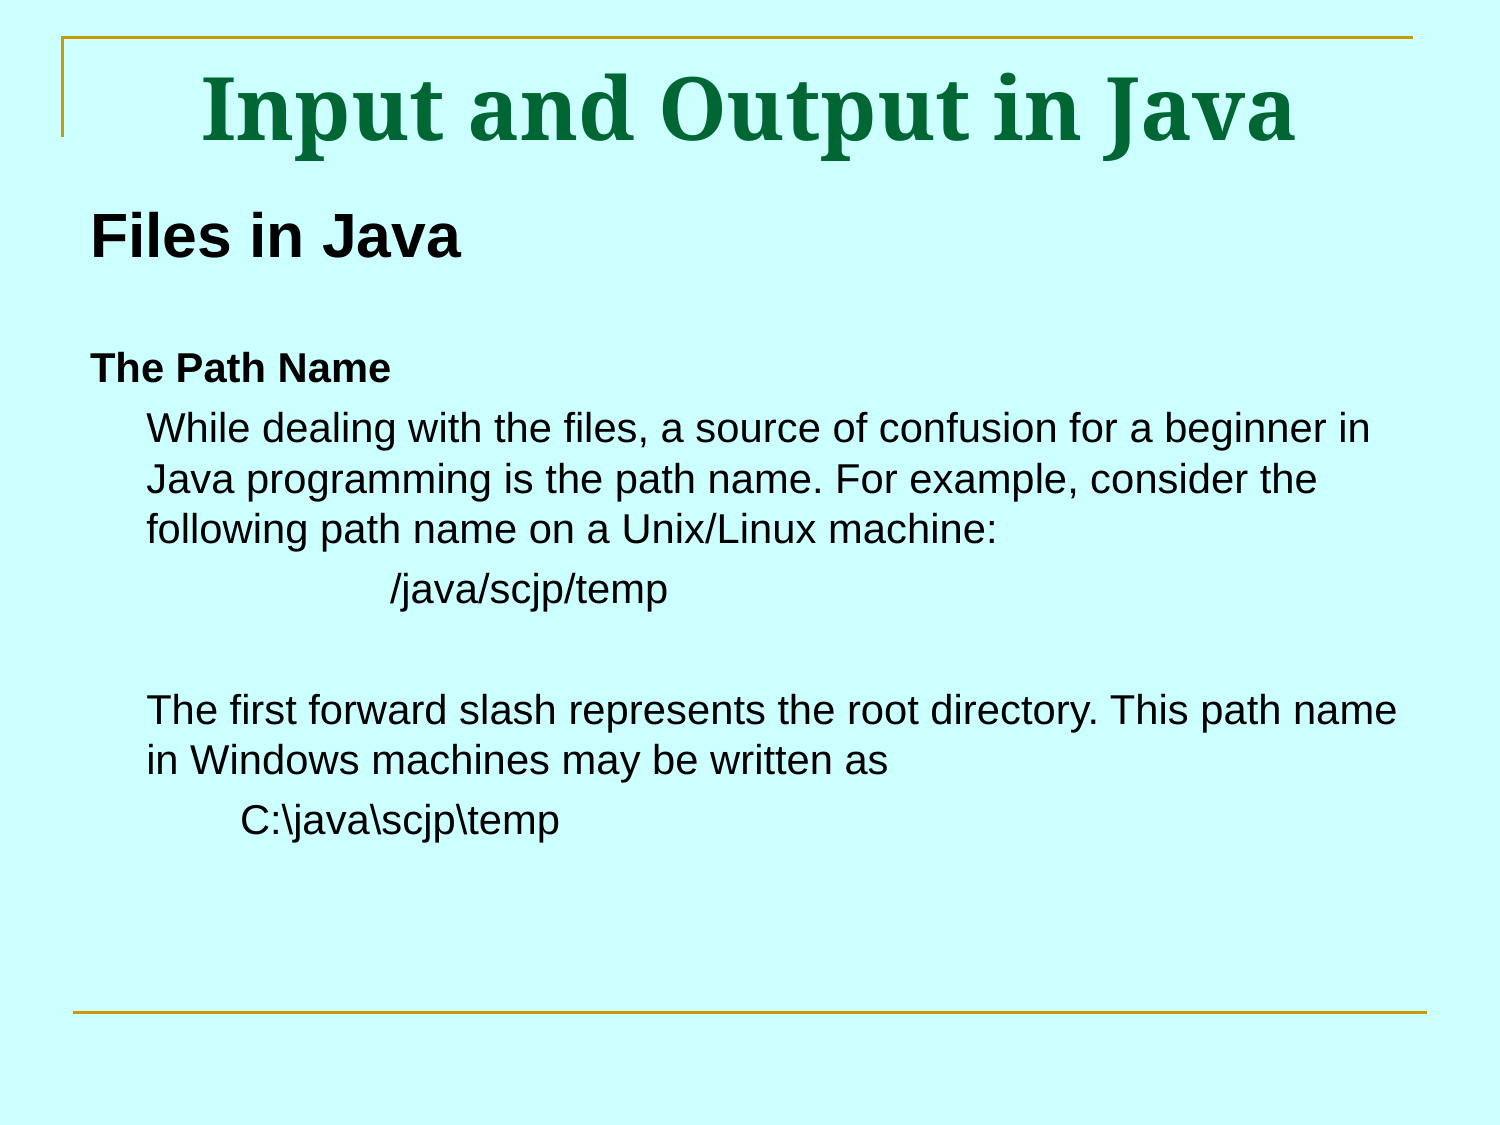

# Input and Output in Java
Files in Java
The Path Name
	While dealing with the files, a source of confusion for a beginner in Java programming is the path name. For example, consider the following path name on a Unix/Linux machine:
			/java/scjp/temp
	The first forward slash represents the root directory. This path name in Windows machines may be written as
		C:\java\scjp\temp